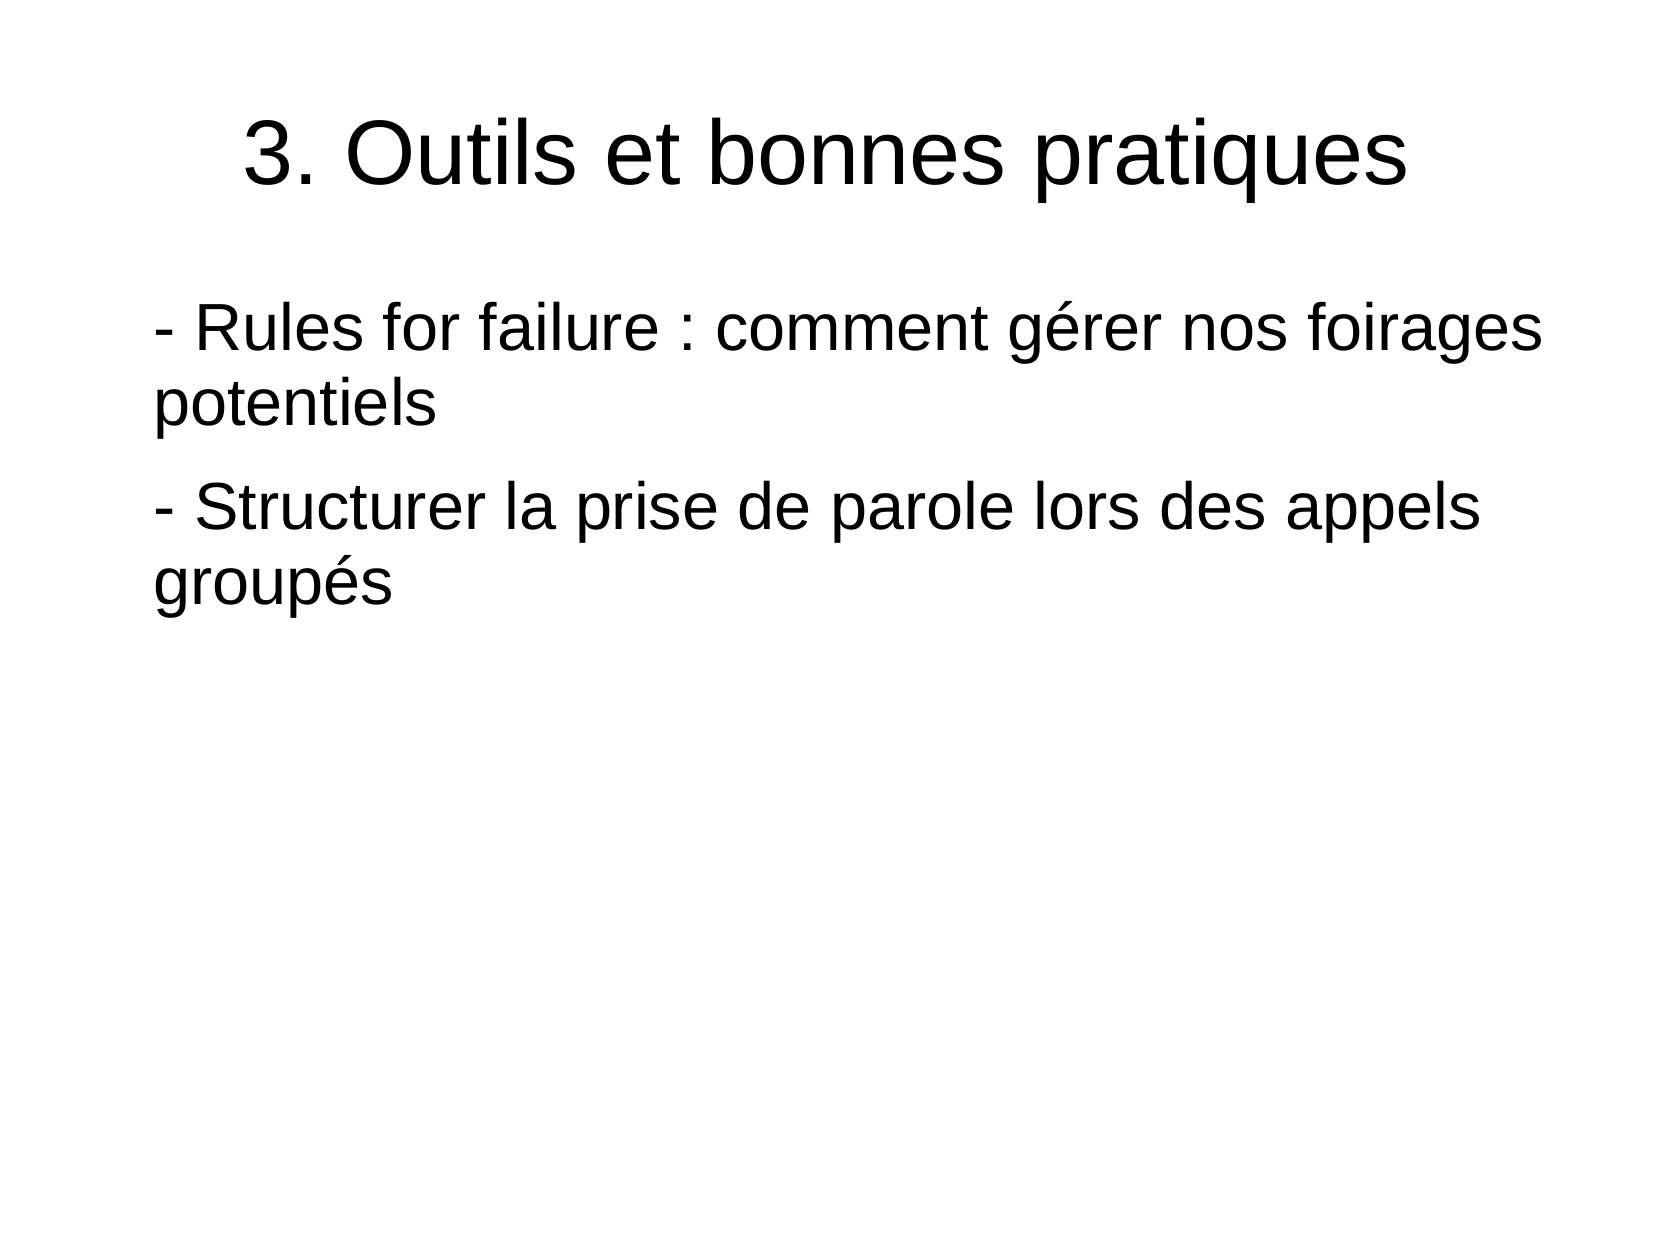

# 3. Outils et bonnes pratiques
- Rules for failure : comment gérer nos foirages potentiels
- Structurer la prise de parole lors des appels groupés